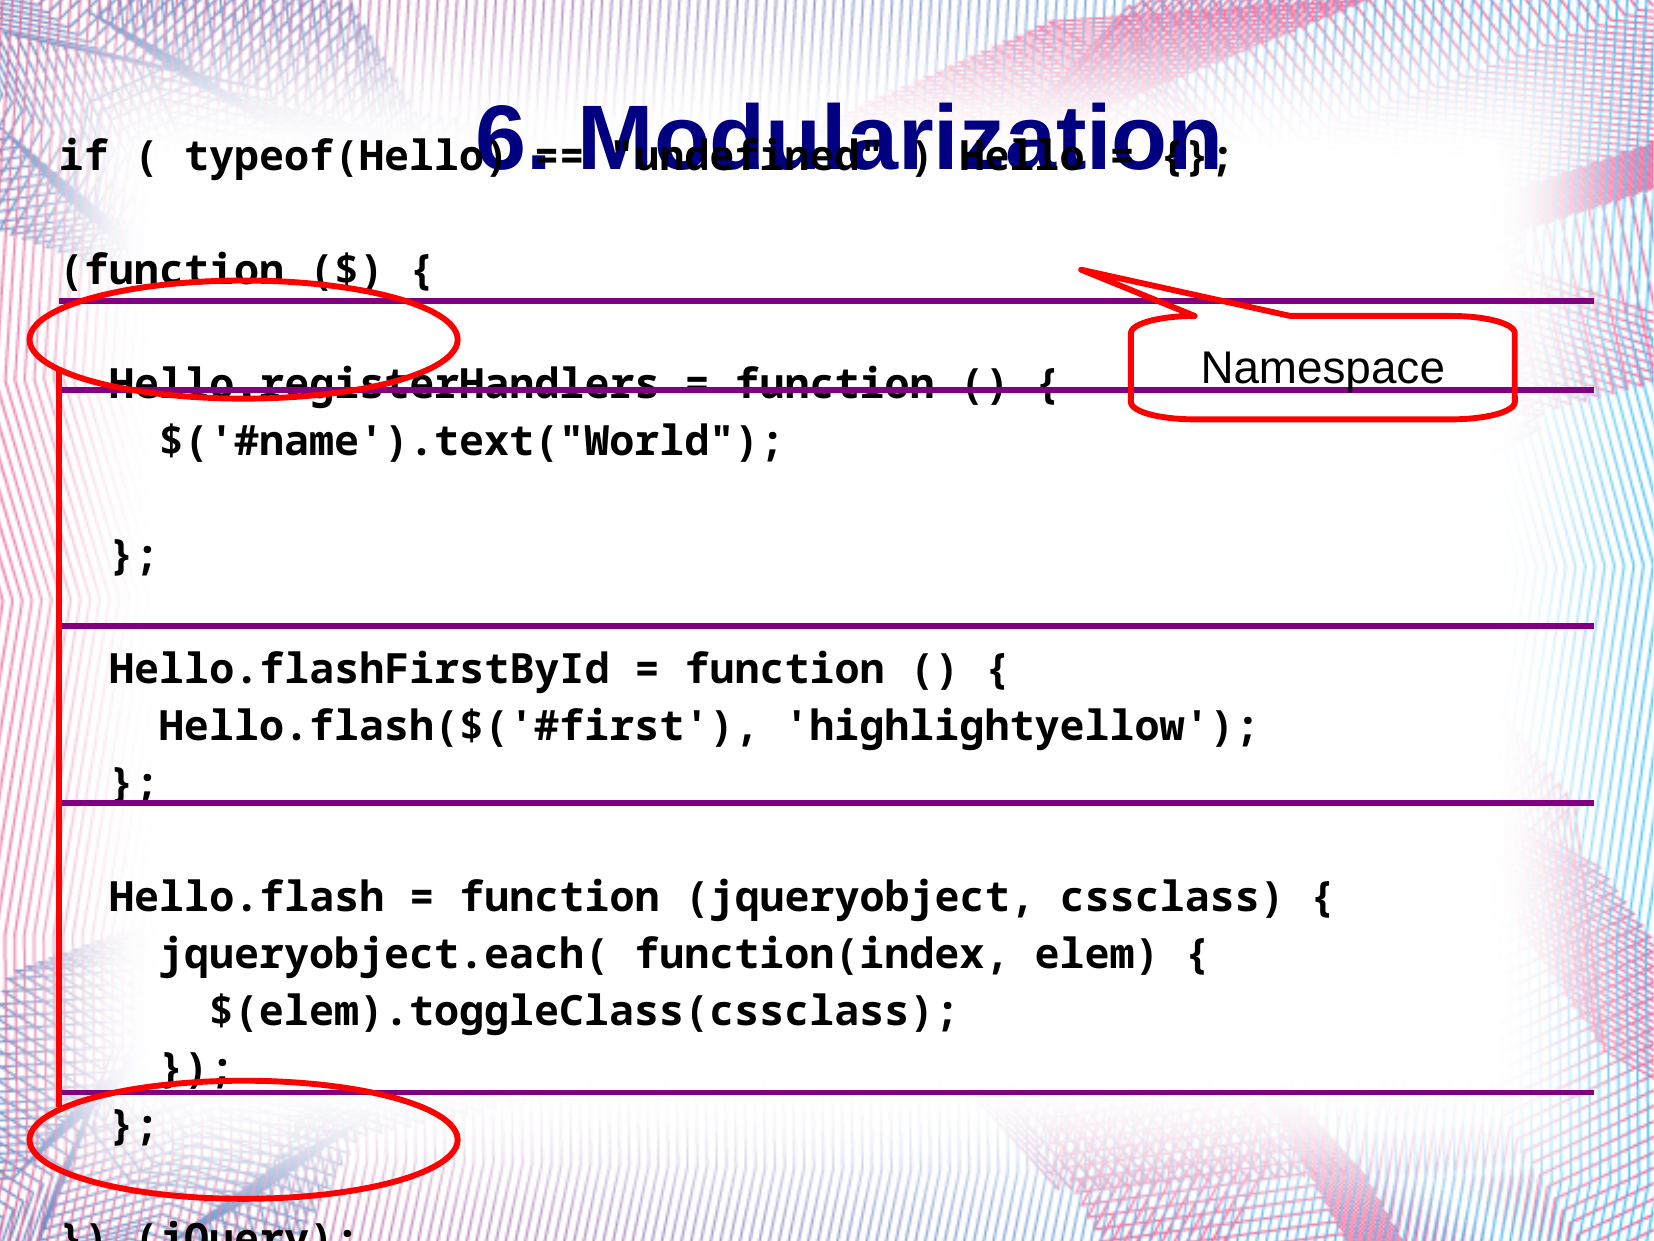

# 6. Modularization
if ( typeof(Hello) == "undefined" ) Hello = {};
(function ($) {
 Hello.registerHandlers = function () {
 $('#name').text("World");
 };
 Hello.flashFirstById = function () {
 Hello.flash($('#first'), 'highlightyellow');
 };
 Hello.flash = function (jqueryobject, cssclass) {
 jqueryobject.each( function(index, elem) {
 $(elem).toggleClass(cssclass);
 });
 };
}) (jQuery);
Namespace